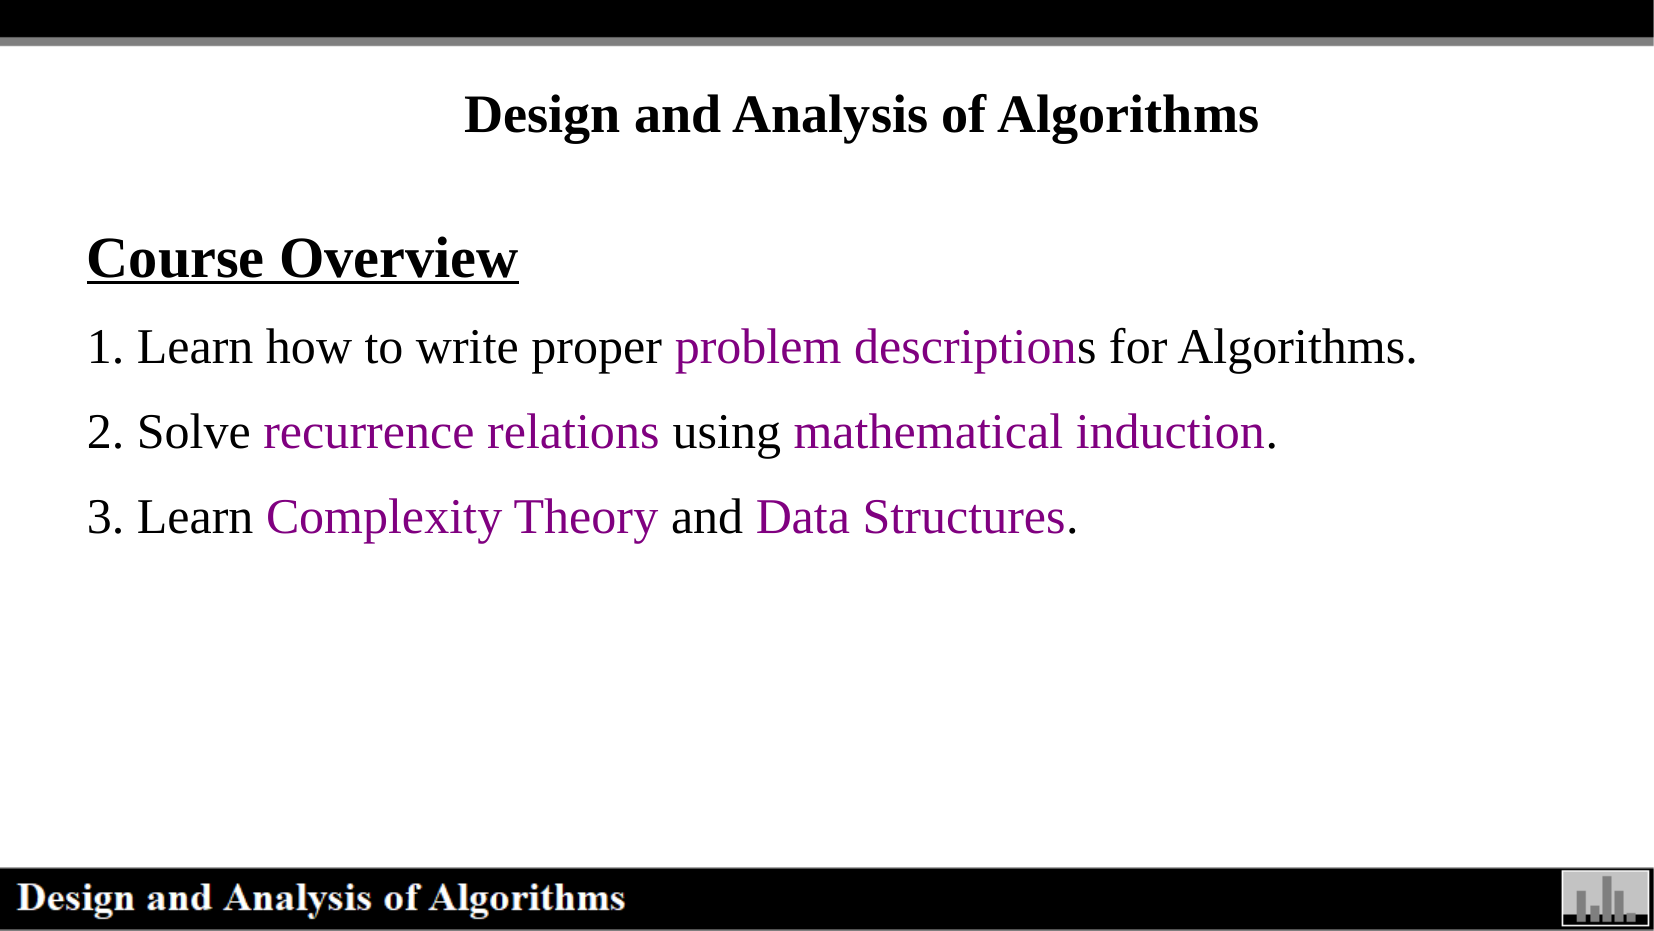

# Design and Analysis of Algorithms
Course Overview
1. Learn how to write proper problem descriptions for Algorithms.
2. Solve recurrence relations using mathematical induction.
3. Learn Complexity Theory and Data Structures.